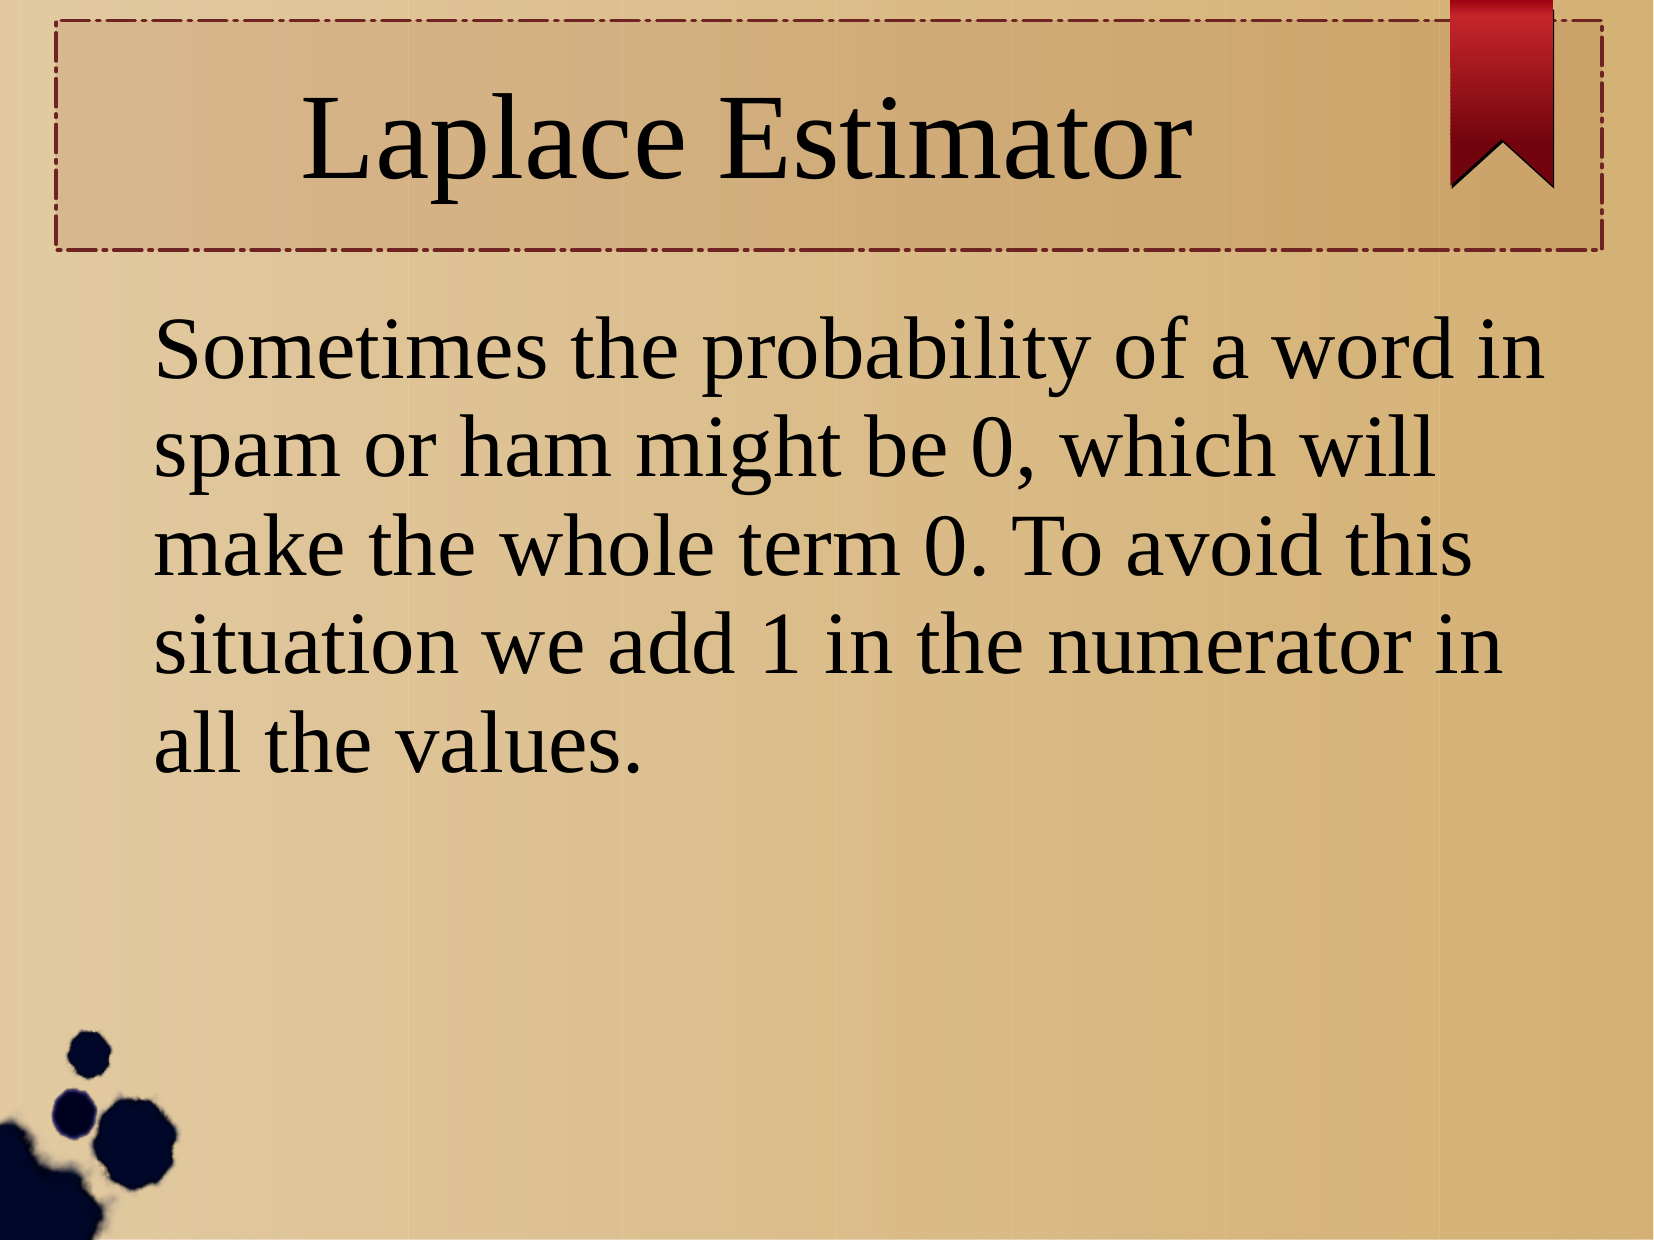

# Laplace Estimator
Sometimes the probability of a word in spam or ham might be 0, which will make the whole term 0. To avoid this situation we add 1 in the numerator in all the values.